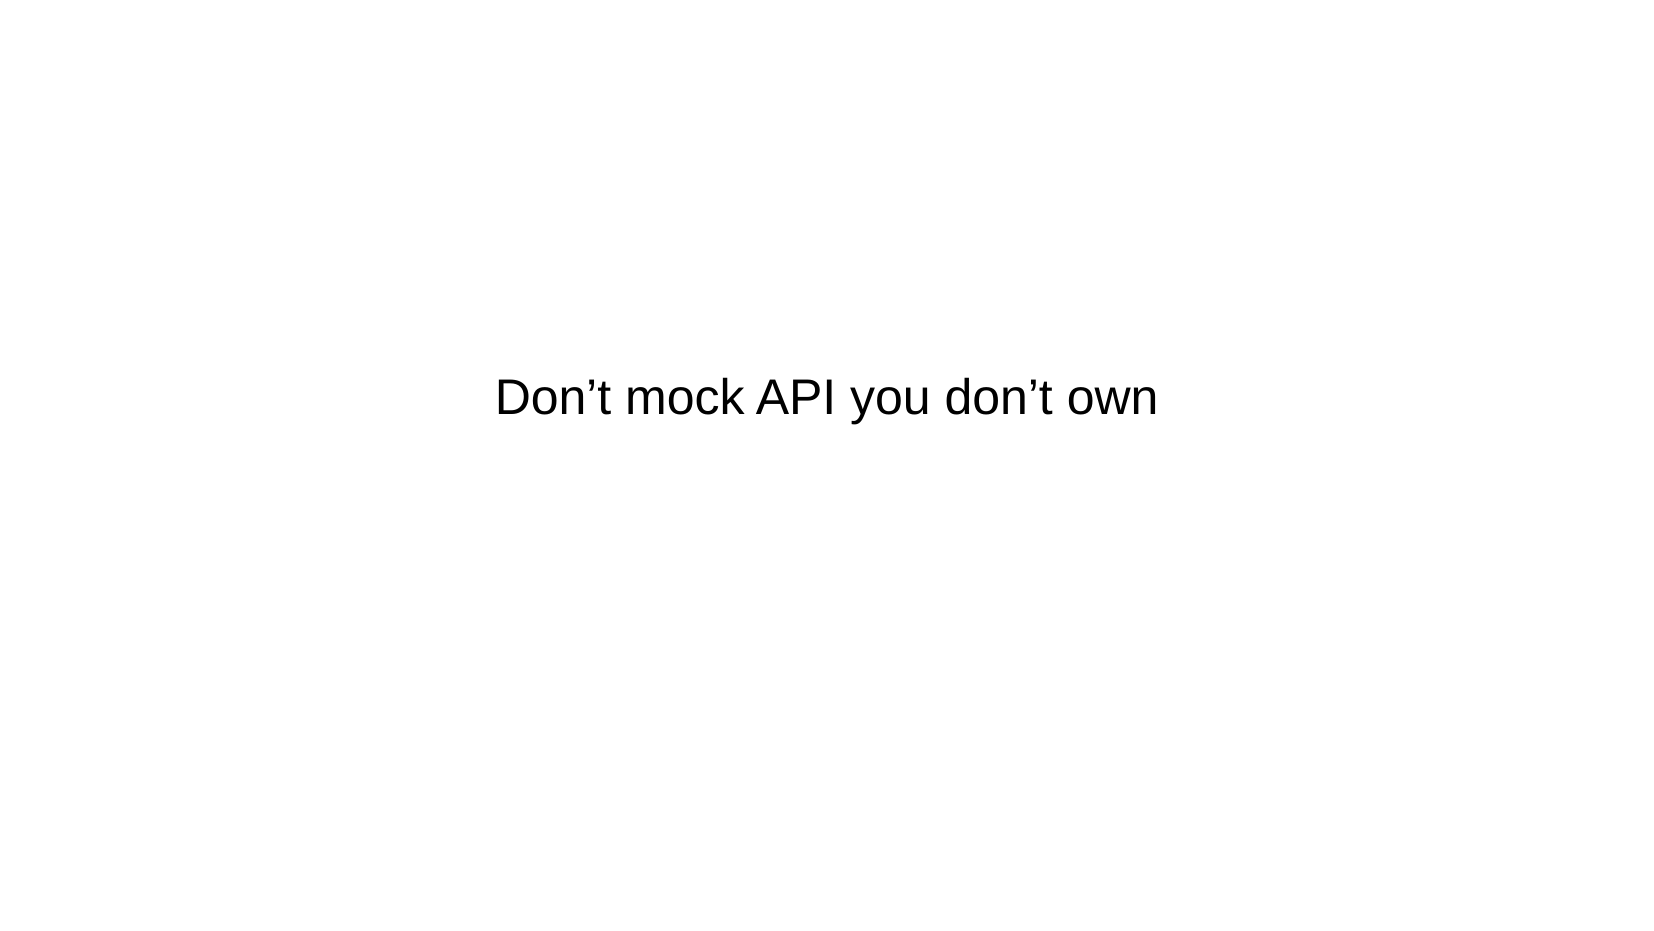

# Don’t mock API you don’t own